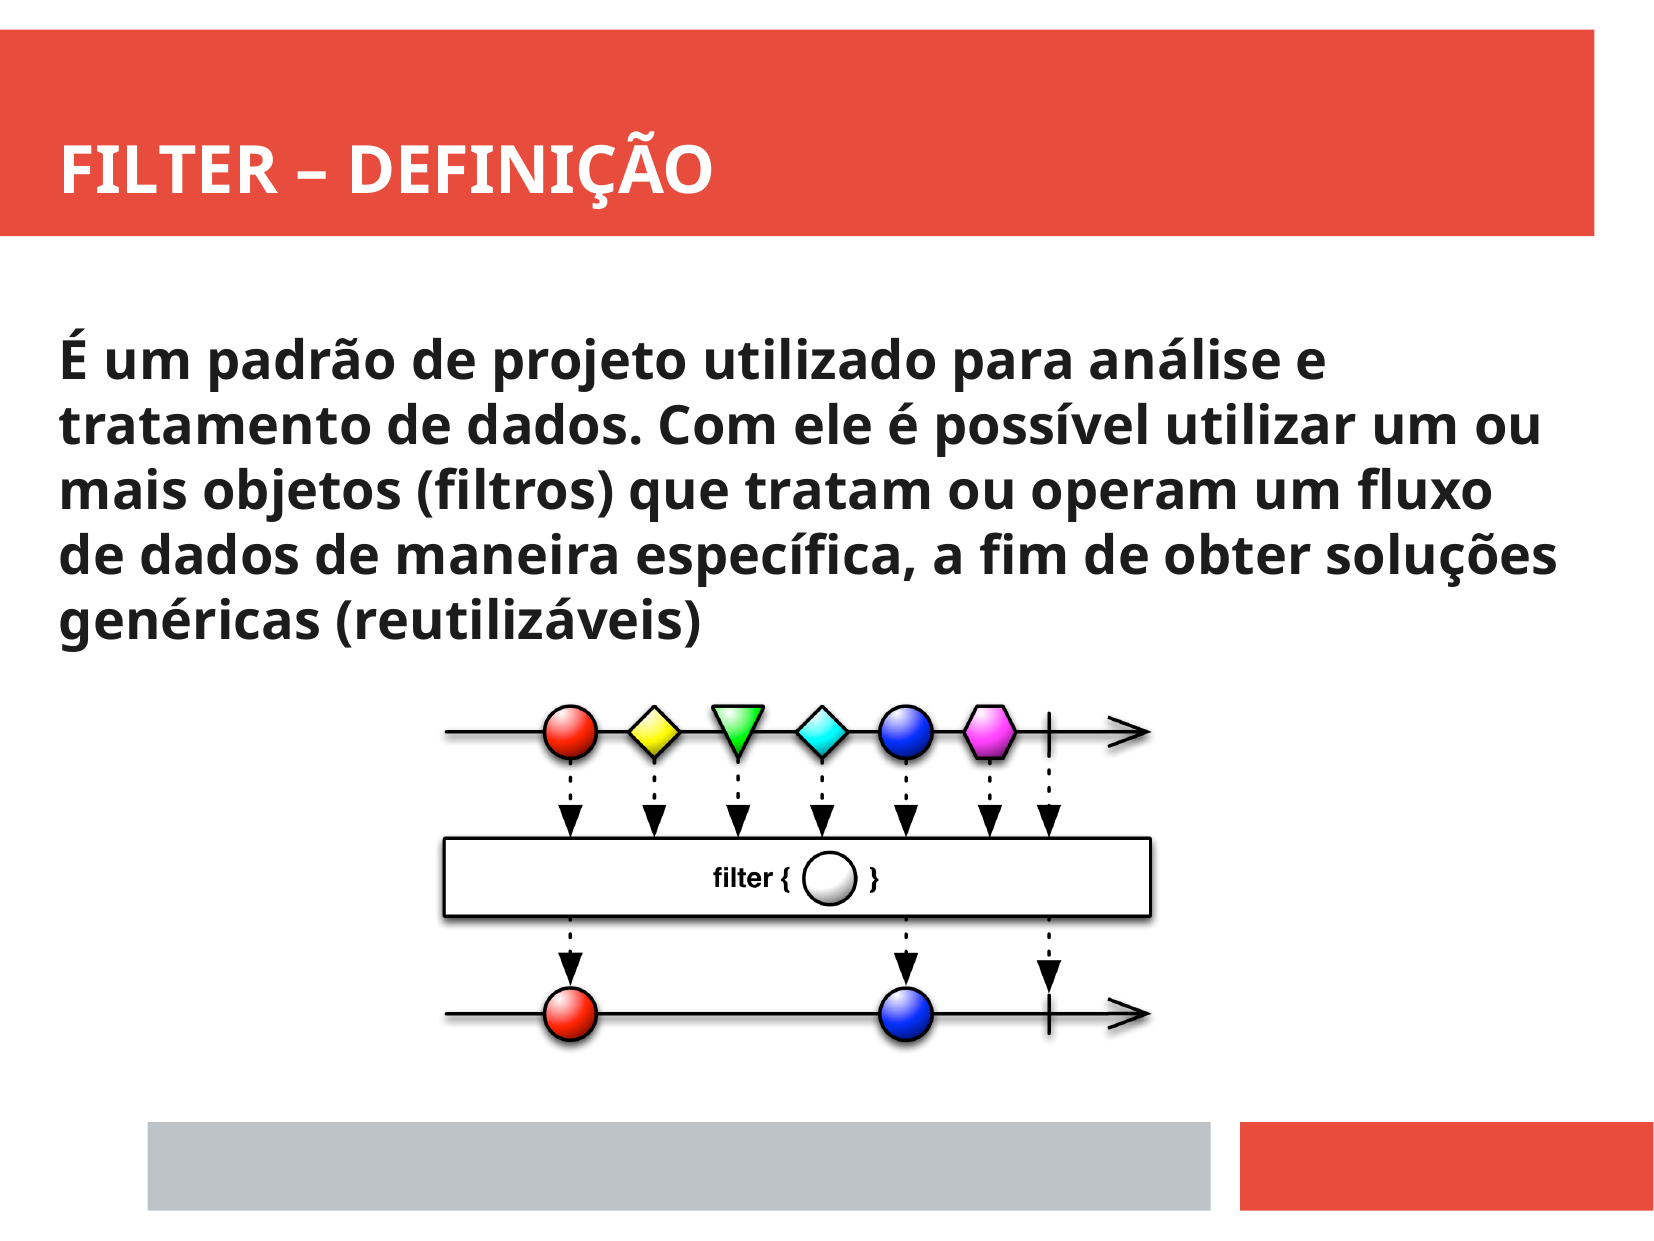

FILTER – DEFINIÇÃO
É um padrão de projeto utilizado para análise e tratamento de dados. Com ele é possível utilizar um ou mais objetos (filtros) que tratam ou operam um fluxo de dados de maneira específica, a fim de obter soluções genéricas (reutilizáveis)